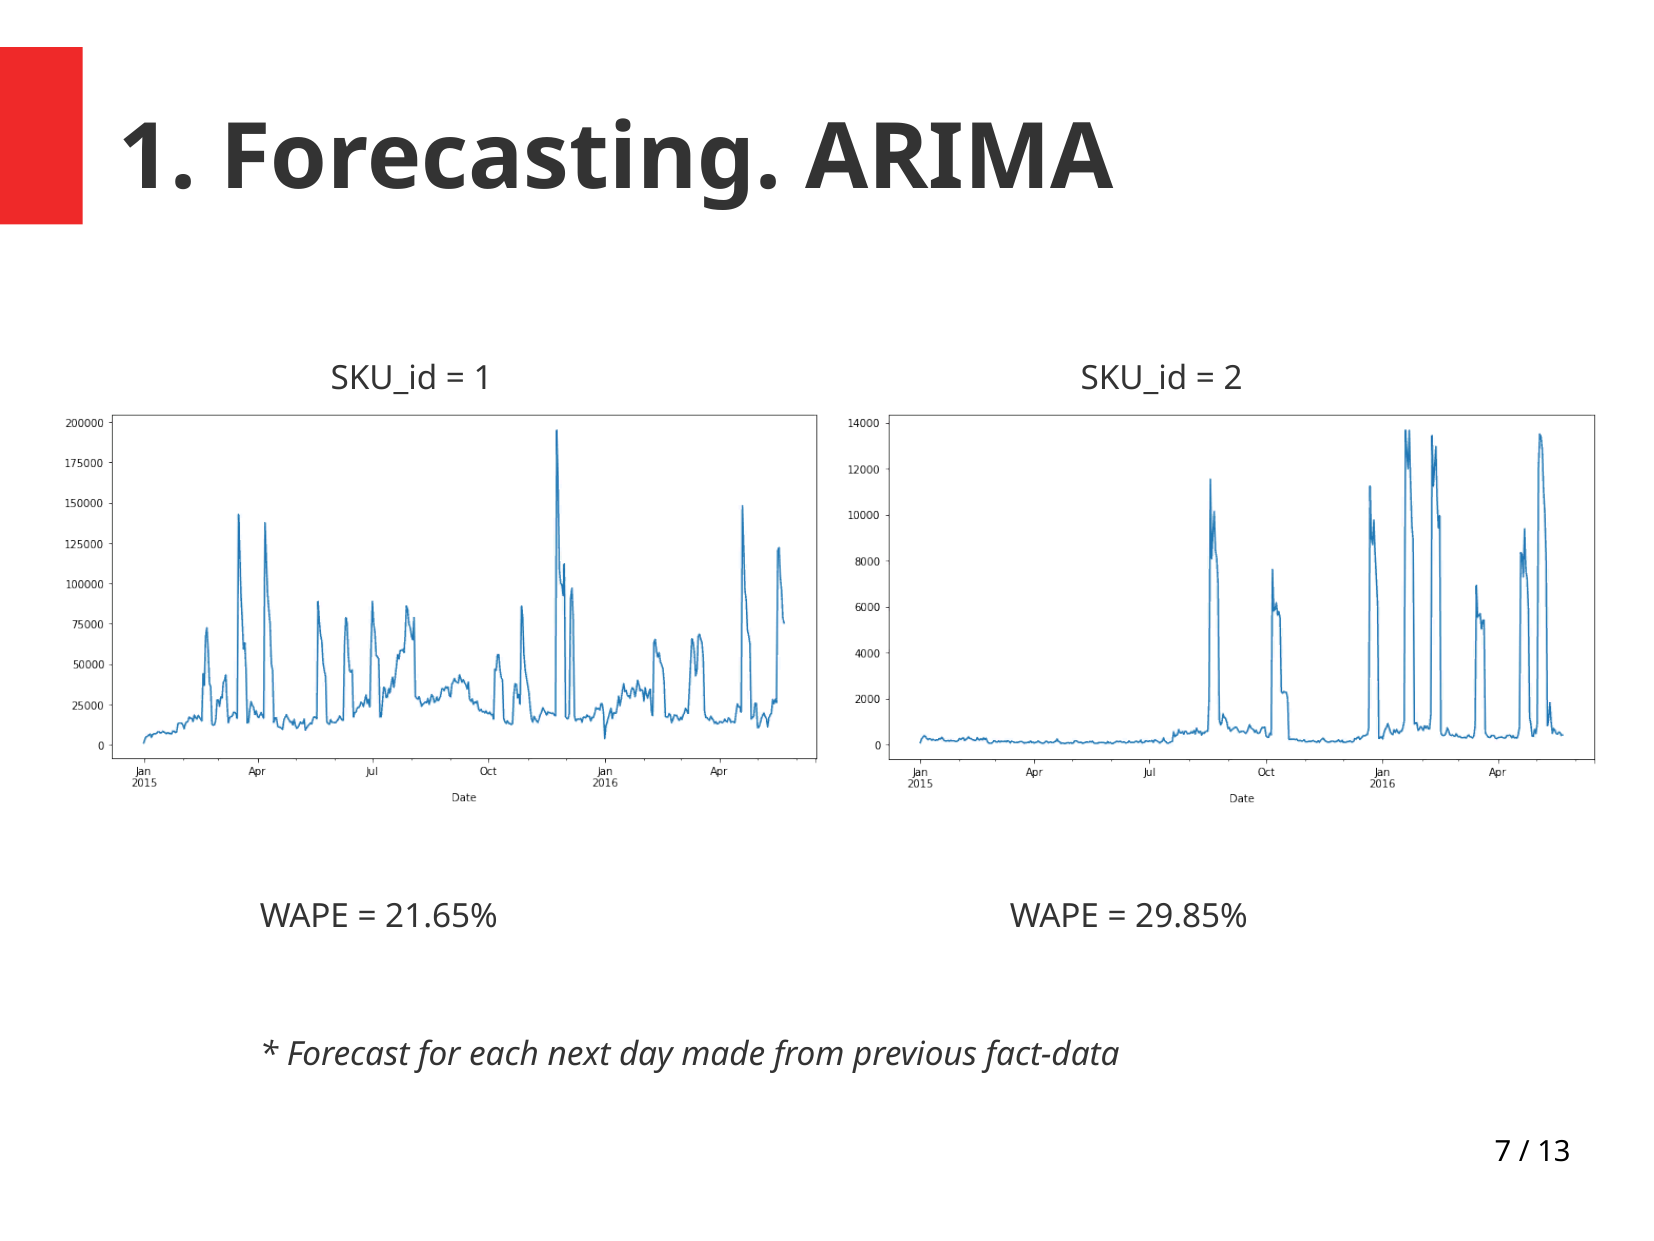

# 1. Forecasting. ARIMA
SKU_id = 1								SKU_id = 2
WAPE = 21.65%							WAPE = 29.85%
* Forecast for each next day made from previous fact-data
7